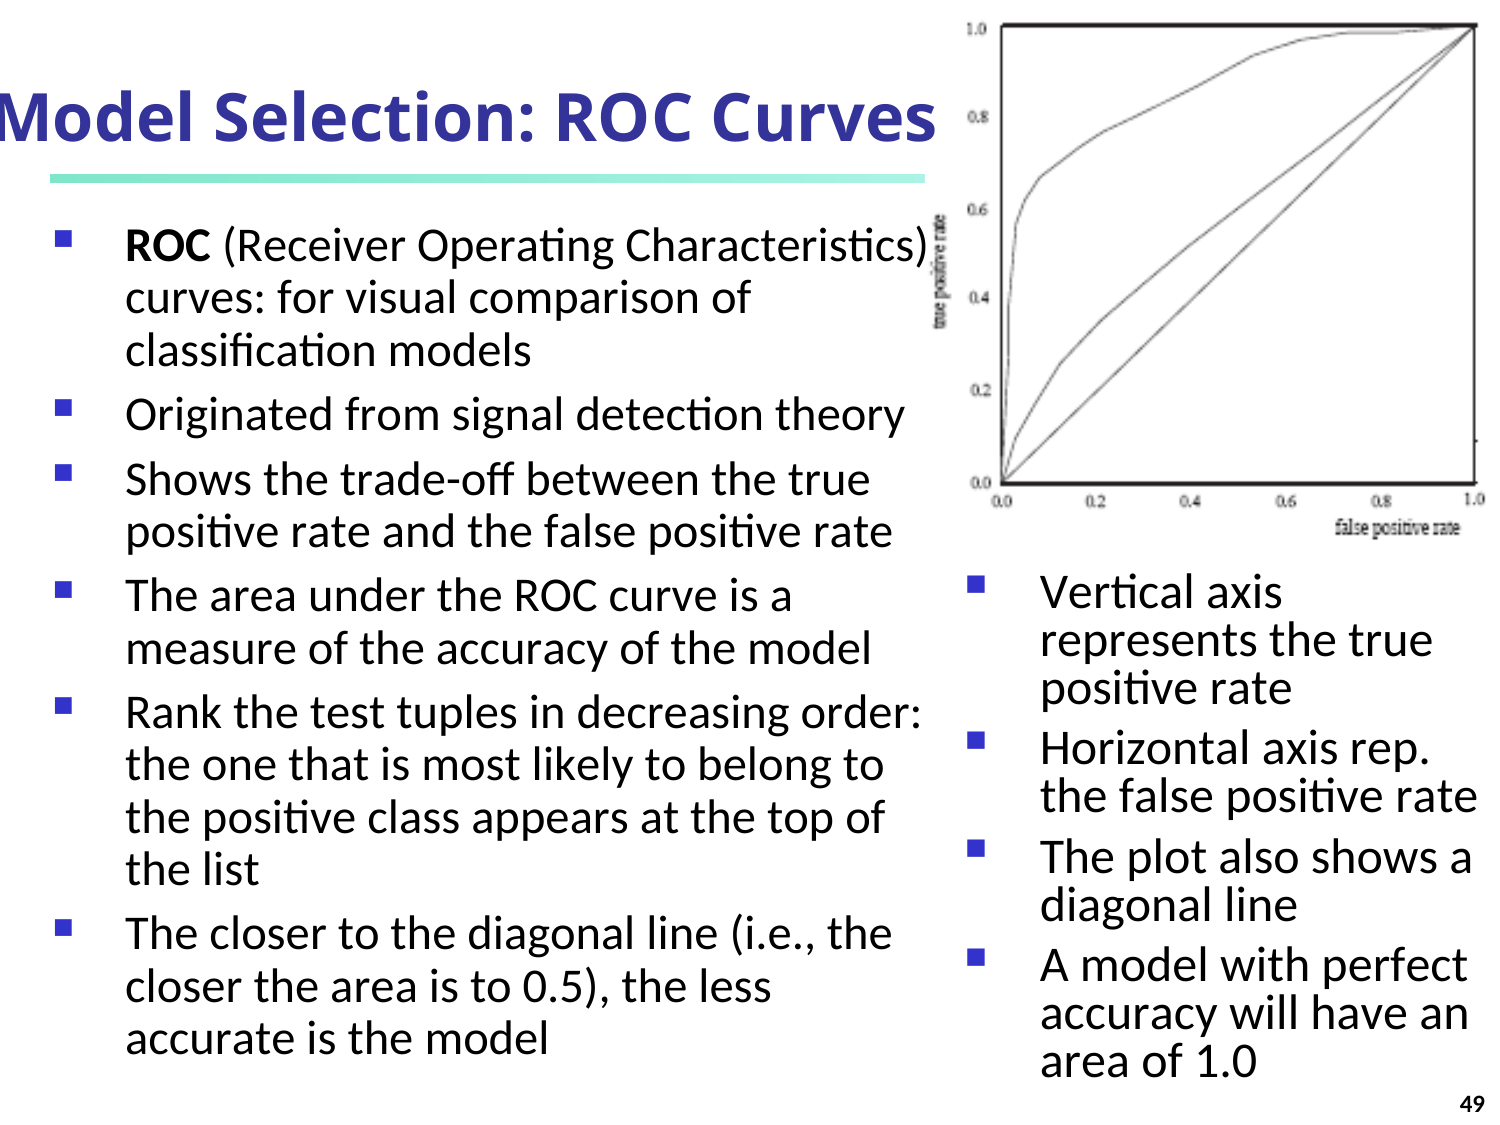

# Model Selection: ROC Curves
ROC (Receiver Operating Characteristics) curves: for visual comparison of classification models
Originated from signal detection theory
Shows the trade-off between the true positive rate and the false positive rate
The area under the ROC curve is a measure of the accuracy of the model
Rank the test tuples in decreasing order: the one that is most likely to belong to the positive class appears at the top of the list
The closer to the diagonal line (i.e., the closer the area is to 0.5), the less accurate is the model
Vertical axis represents the true positive rate
Horizontal axis rep. the false positive rate
The plot also shows a diagonal line
A model with perfect accuracy will have an area of 1.0